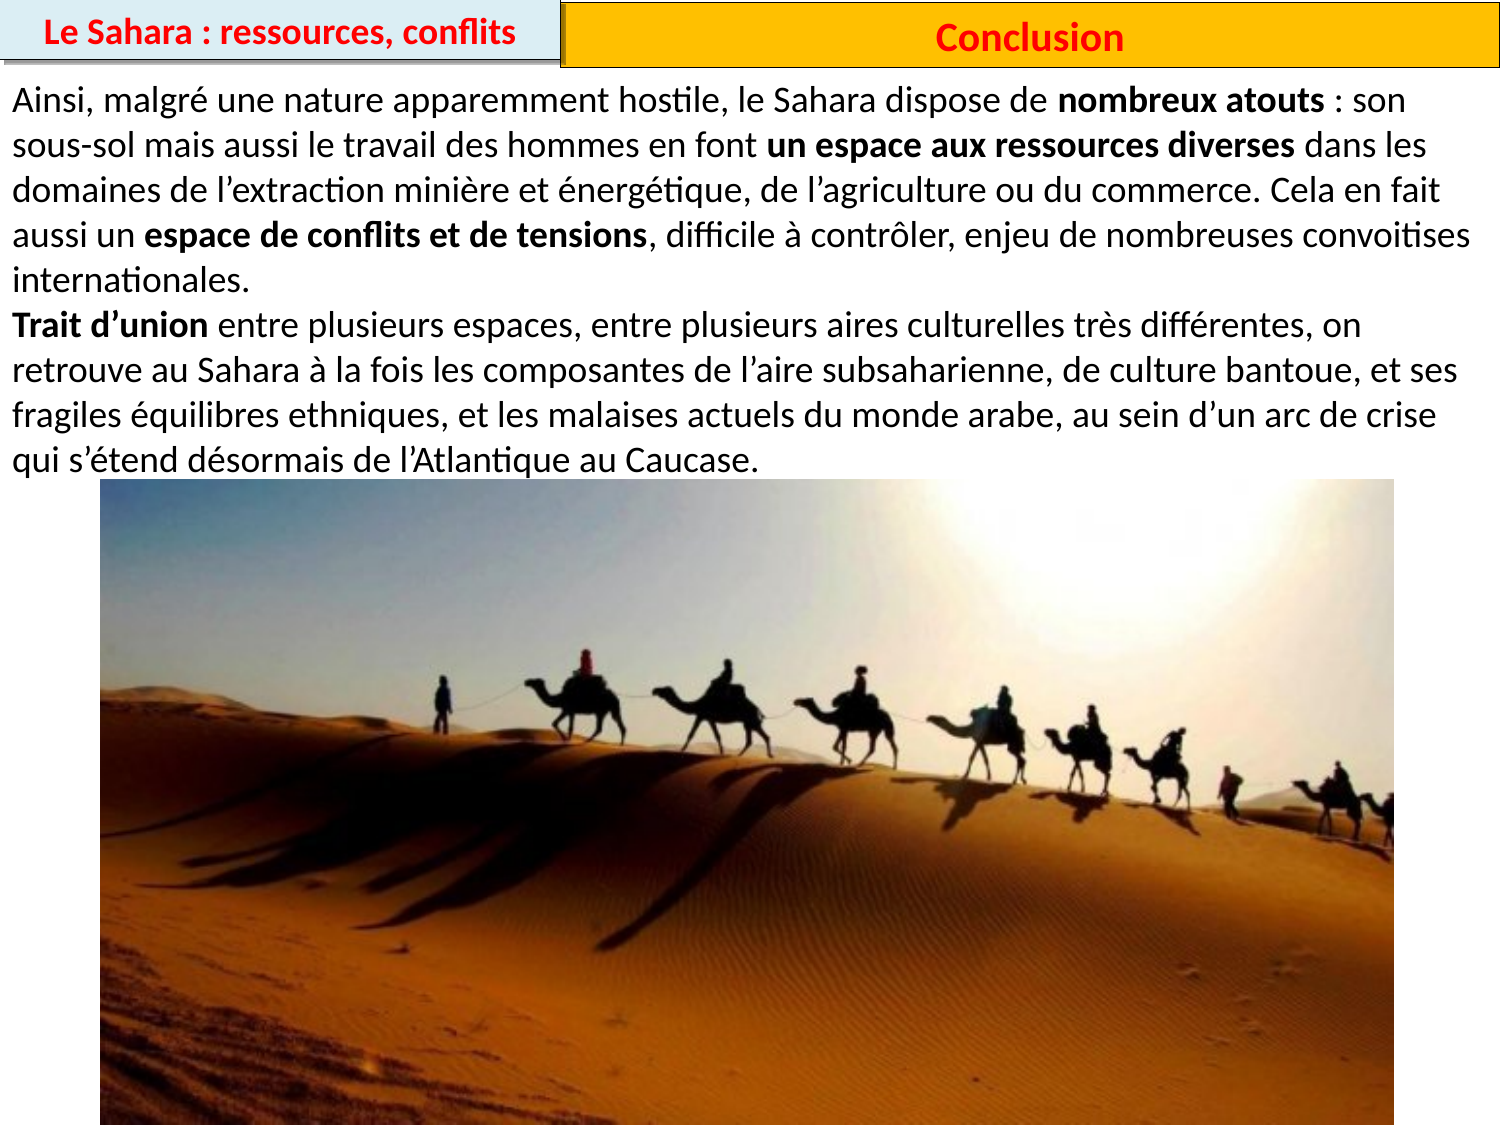

Le Sahara : ressources, conflits
Conclusion
Ainsi, malgré une nature apparemment hostile, le Sahara dispose de nombreux atouts : son sous-sol mais aussi le travail des hommes en font un espace aux ressources diverses dans les domaines de l’extraction minière et énergétique, de l’agriculture ou du commerce. Cela en fait aussi un espace de conflits et de tensions, difficile à contrôler, enjeu de nombreuses convoitises internationales.
Trait d’union entre plusieurs espaces, entre plusieurs aires culturelles très différentes, on retrouve au Sahara à la fois les composantes de l’aire subsaharienne, de culture bantoue, et ses fragiles équilibres ethniques, et les malaises actuels du monde arabe, au sein d’un arc de crise qui s’étend désormais de l’Atlantique au Caucase.